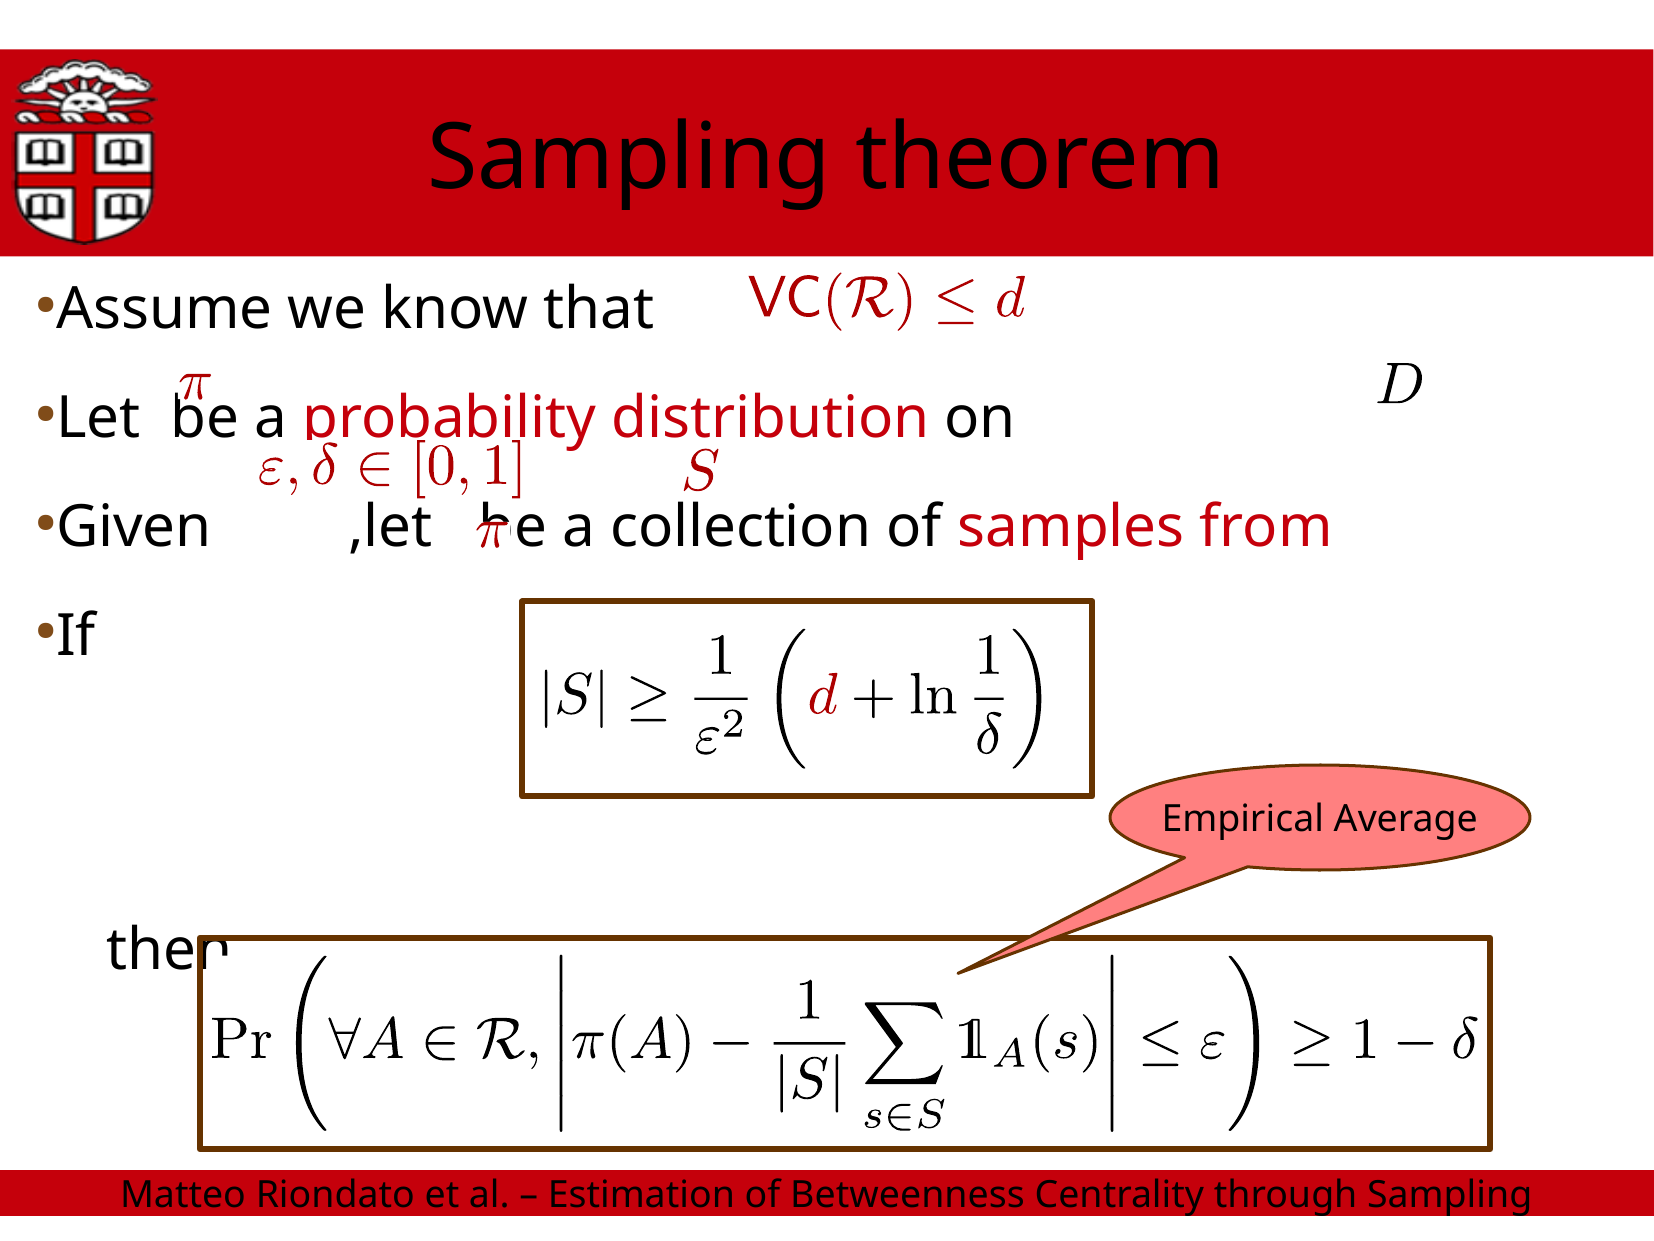

Sampling theorem
# s
Assume we know that
Let be a probability distribution on
Given ,let be a collection of samples from
If
then
Empirical Average
Matteo Riondato et al. – Estimation of Betweenness Centrality through Sampling